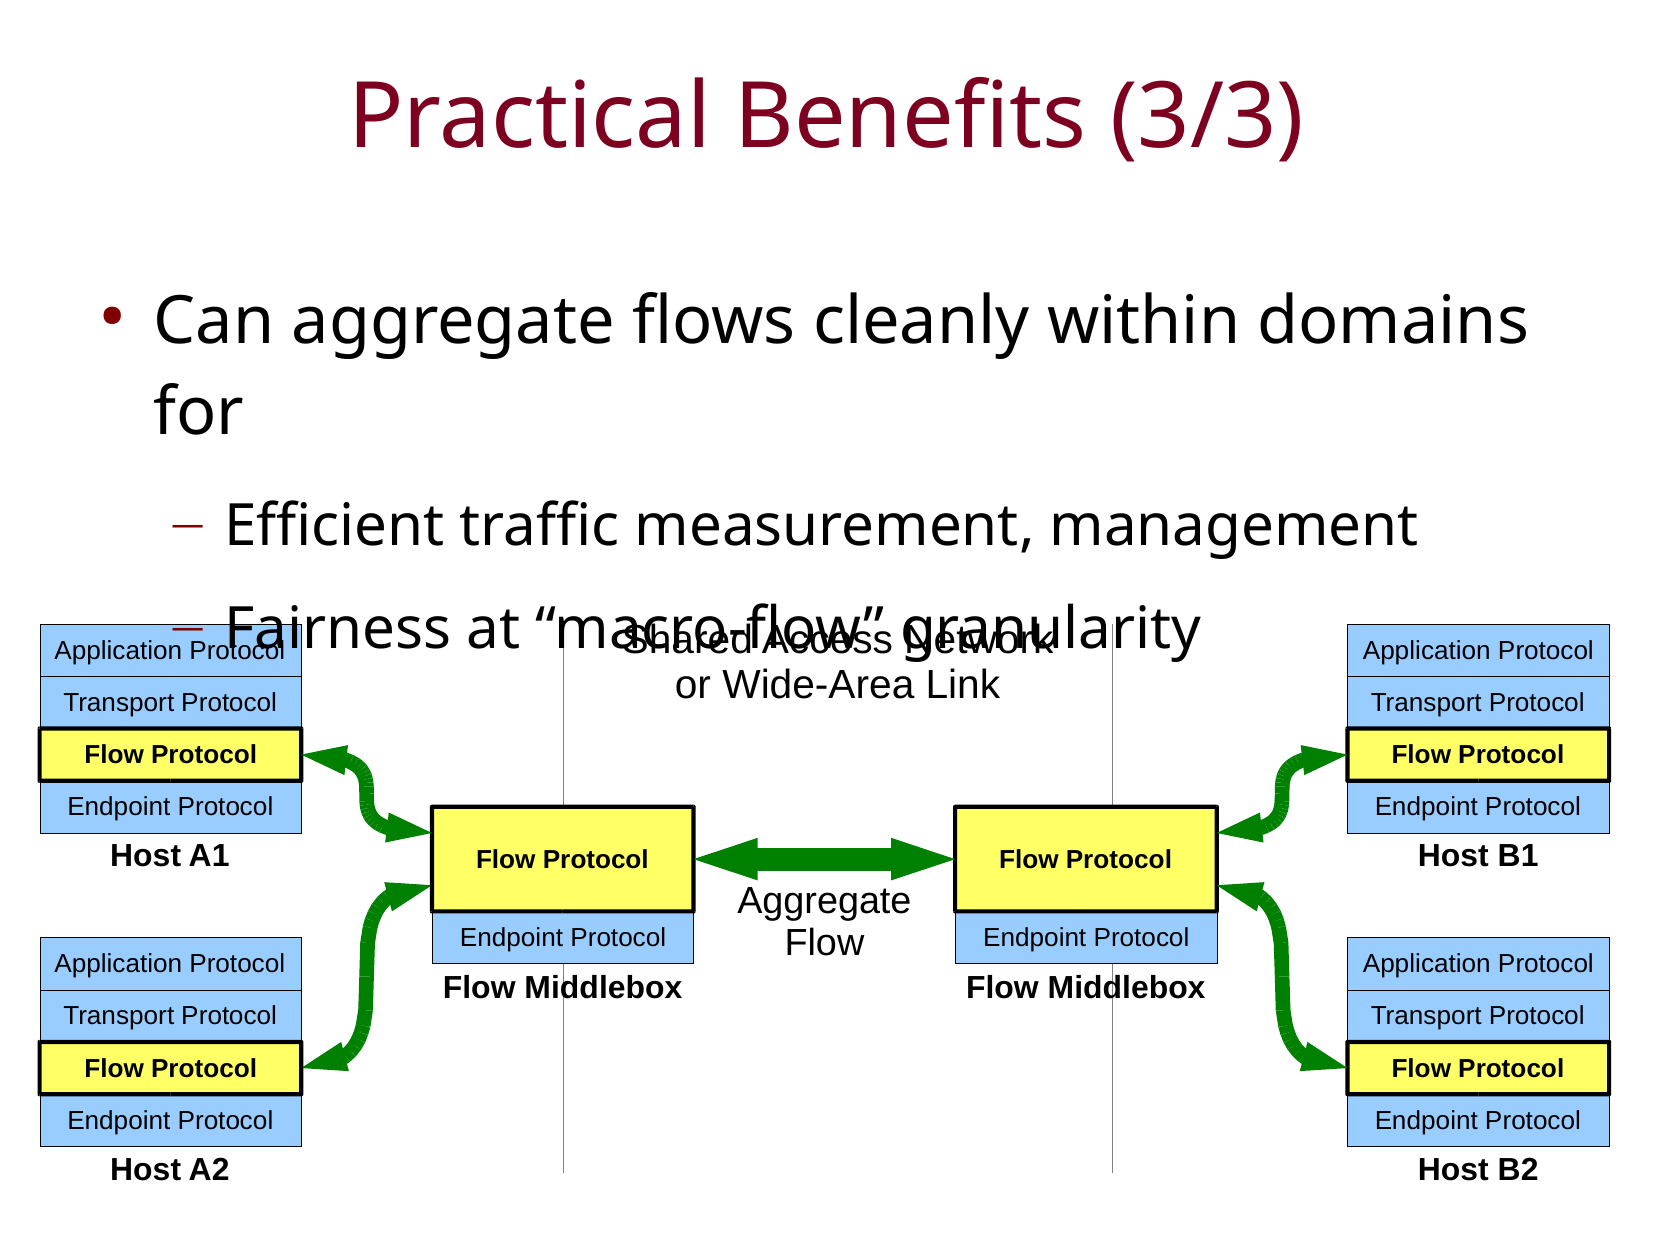

# Practical Benefits (3/3)
Can aggregate flows cleanly within domains for
Efficient traffic measurement, management
Fairness at “macro-flow” granularity